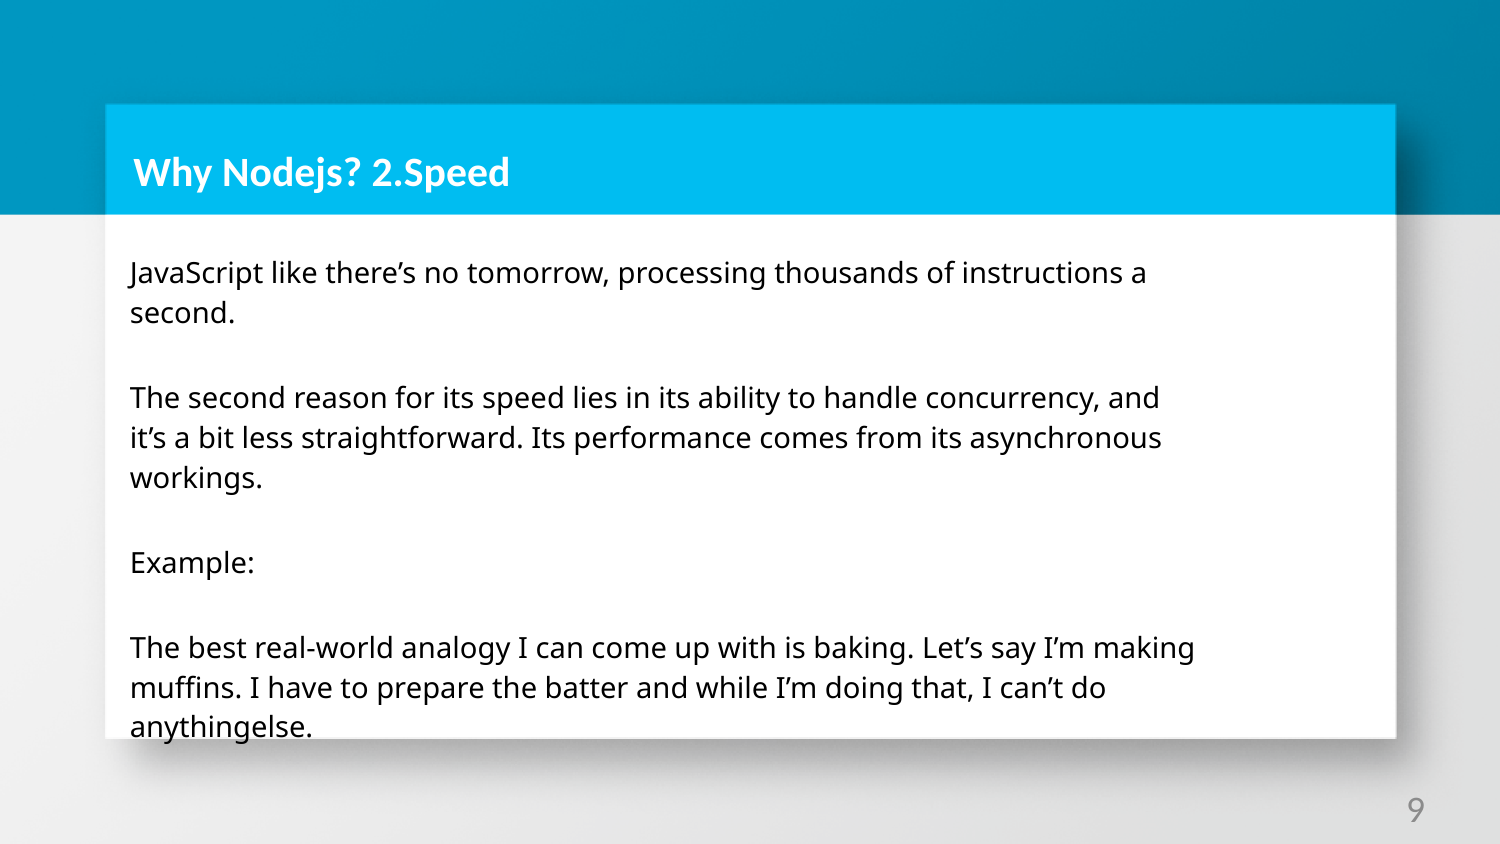

# Why Nodejs? 2.Speed
JavaScript like there’s no tomorrow, processing thousands of instructions a second.
The second reason for its speed lies in its ability to handle concurrency, and it’s a bit less straightforward. Its performance comes from its asynchronous workings.
Example:
The best real-world analogy I can come up with is baking. Let’s say I’m making muffins. I have to prepare the batter and while I’m doing that, I can’t do anythingelse.
Naveed Rana
9